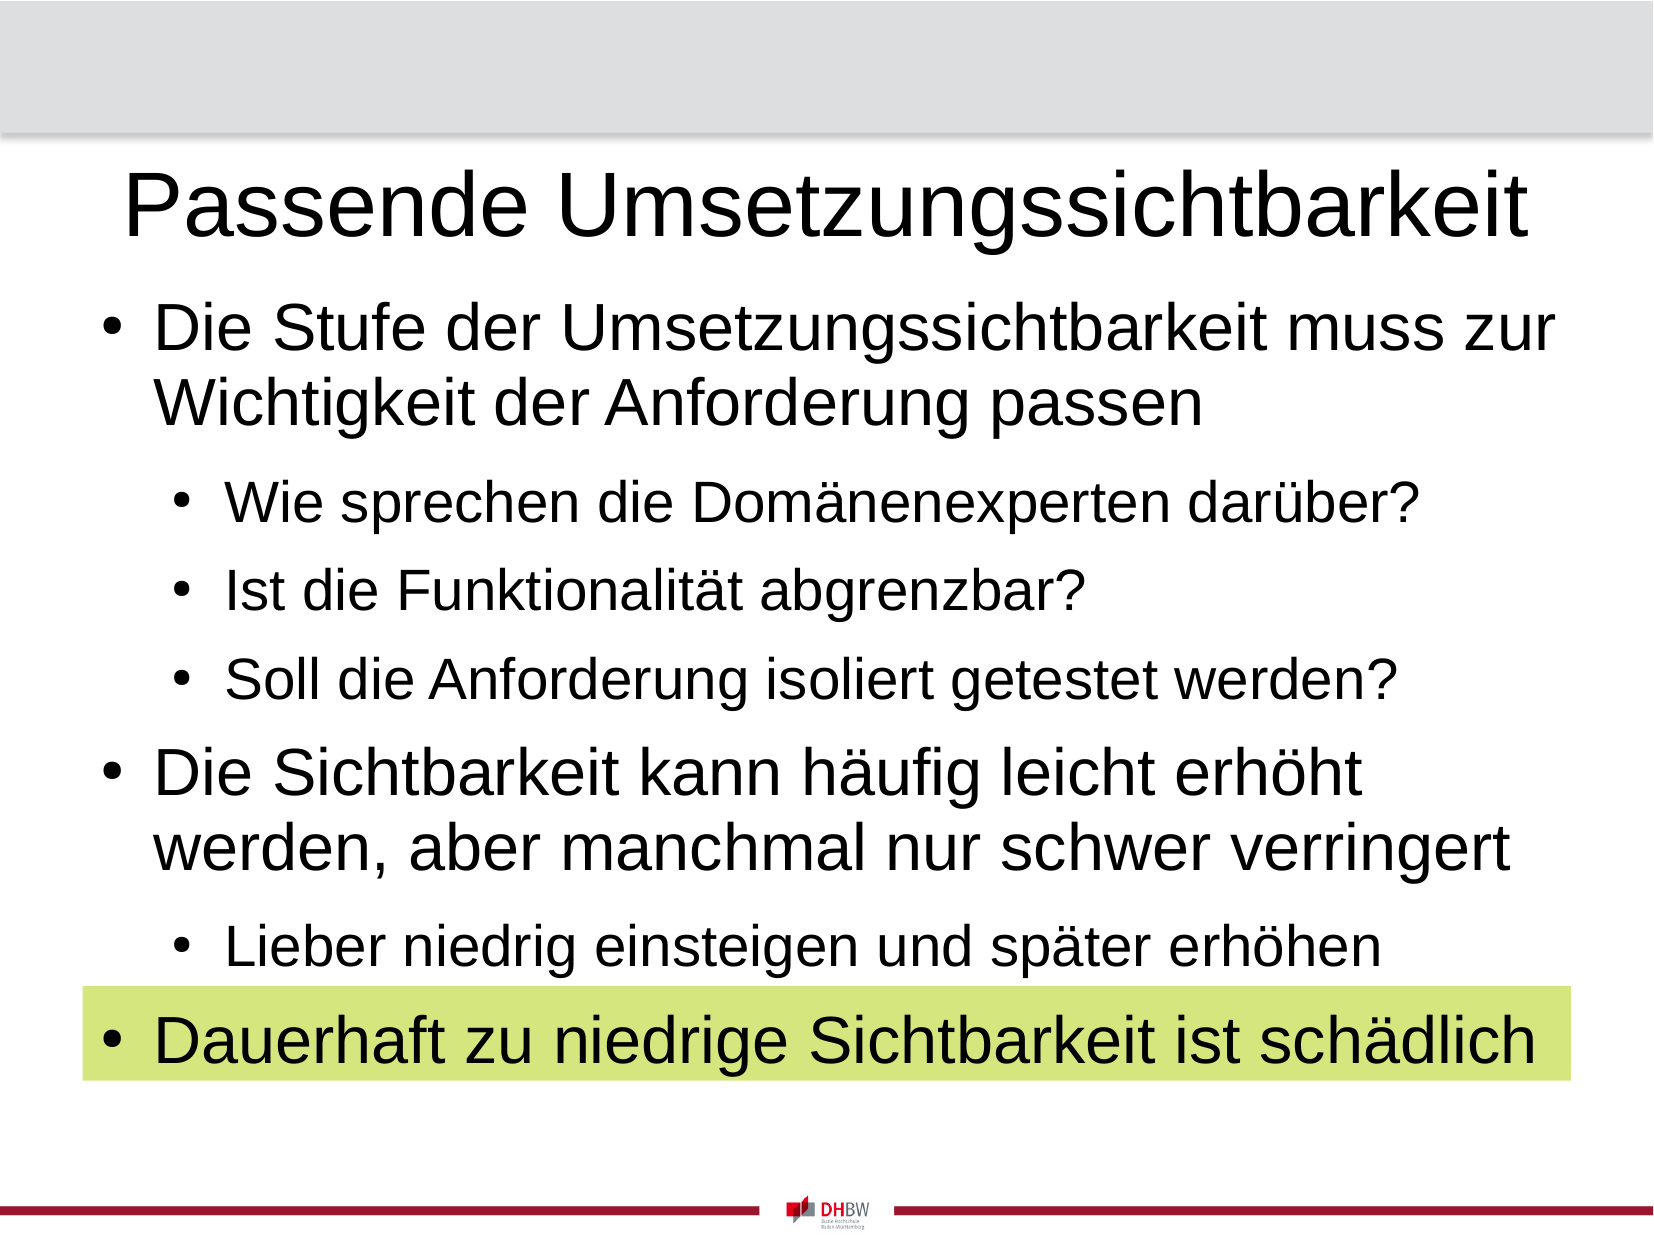

# Passende Umsetzungssichtbarkeit
Die Stufe der Umsetzungssichtbarkeit muss zur Wichtigkeit der Anforderung passen
Wie sprechen die Domänenexperten darüber?
Ist die Funktionalität abgrenzbar?
Soll die Anforderung isoliert getestet werden?
Die Sichtbarkeit kann häufig leicht erhöht werden, aber manchmal nur schwer verringert
Lieber niedrig einsteigen und später erhöhen
Dauerhaft zu niedrige Sichtbarkeit ist schädlich